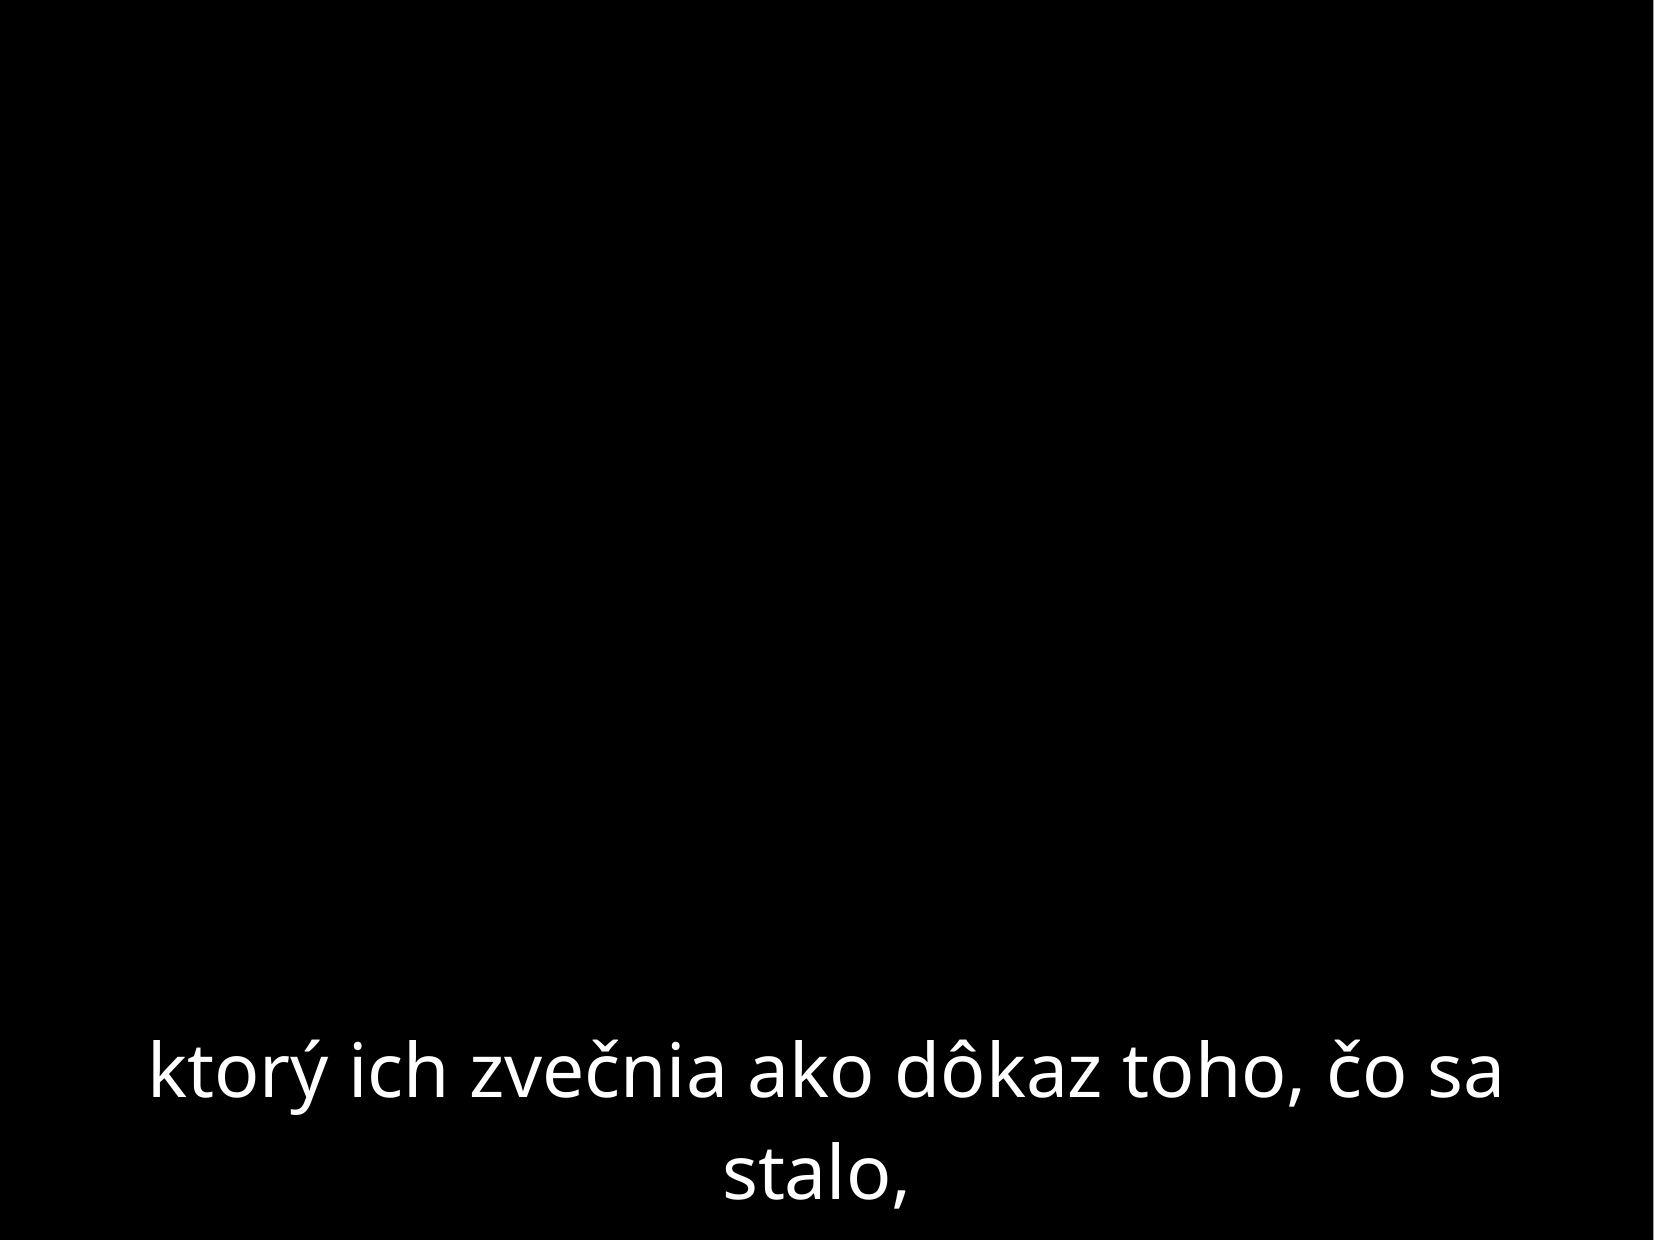

# ktorý ich zvečnia ako dôkaz toho, čo sa stalo,